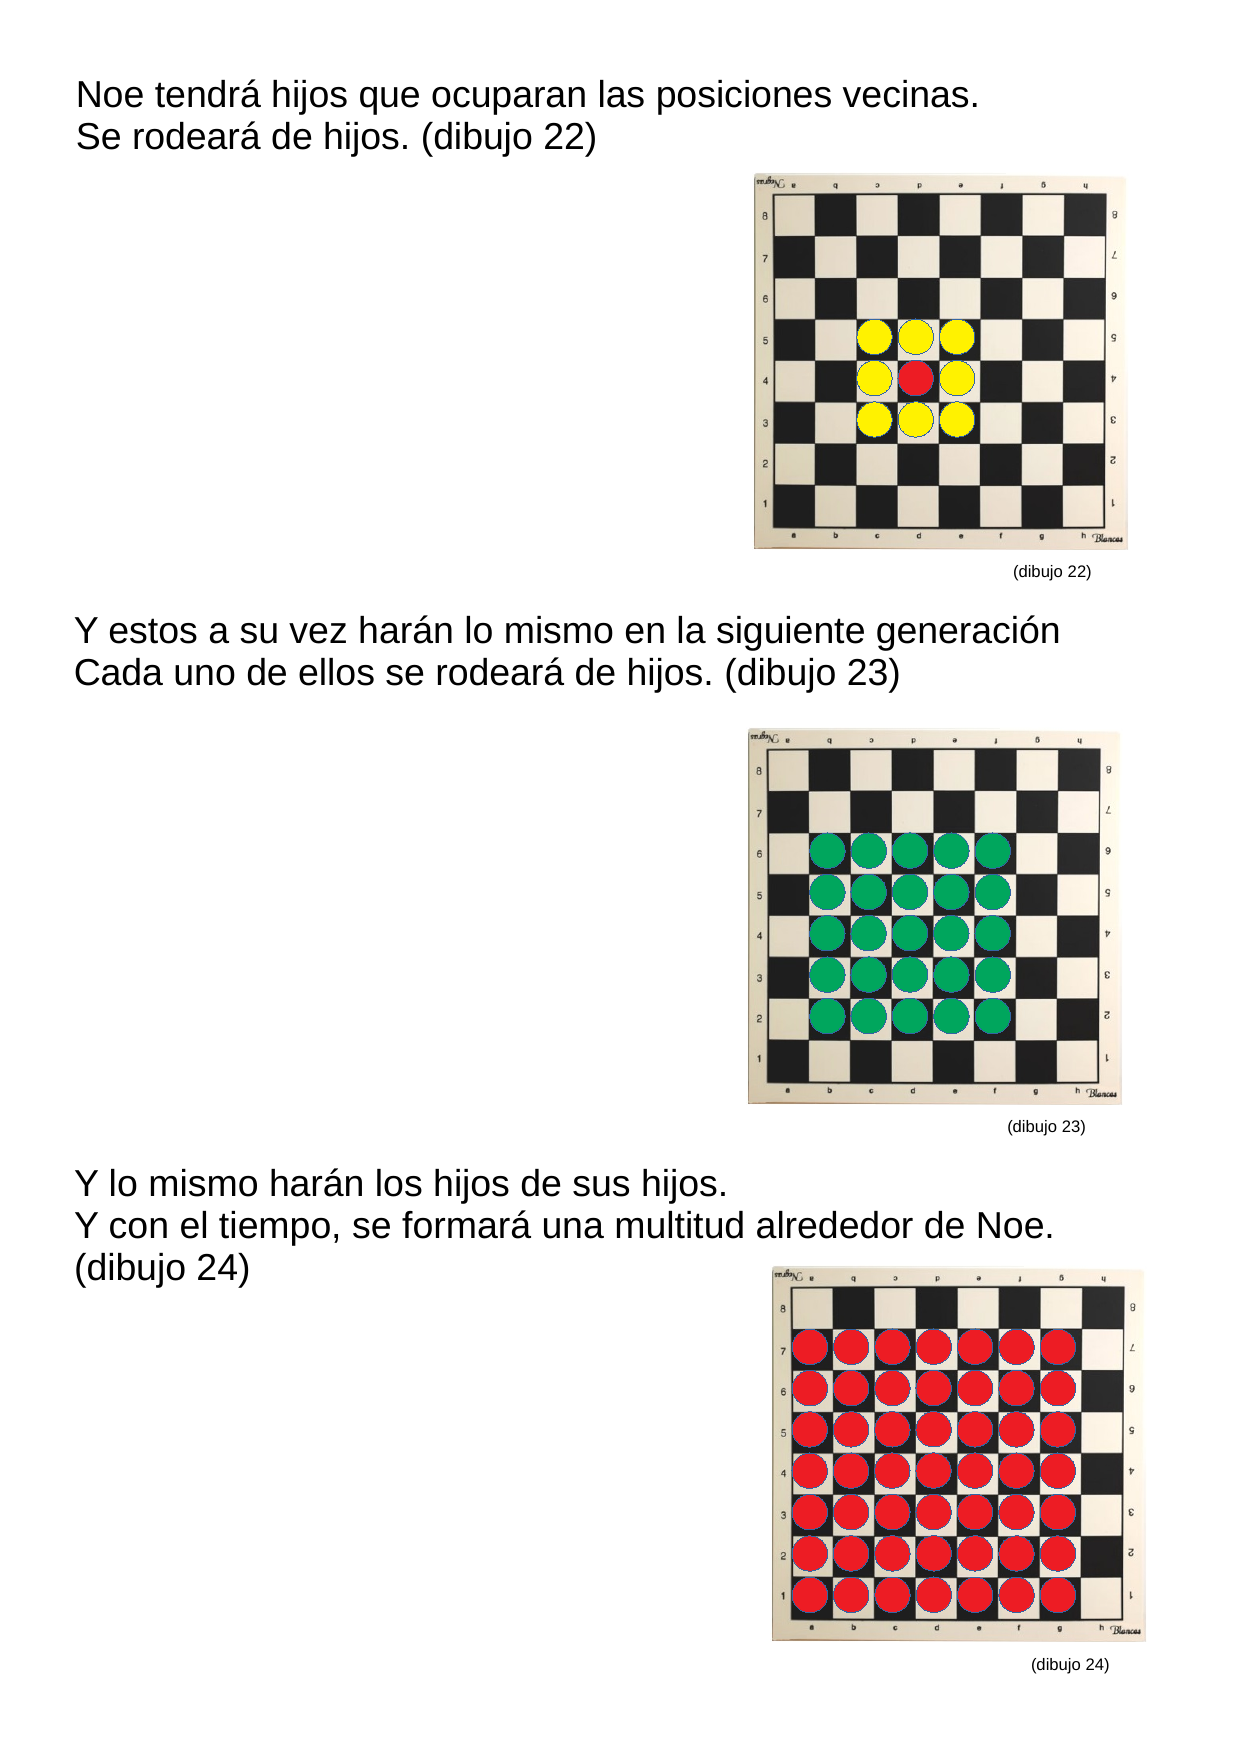

Noe tendrá hijos que ocuparan las posiciones vecinas.
Se rodeará de hijos. (dibujo 22)
(dibujo 22)
Y estos a su vez harán lo mismo en la siguiente generación
Cada uno de ellos se rodeará de hijos. (dibujo 23)
(dibujo 23)
Y lo mismo harán los hijos de sus hijos.
Y con el tiempo, se formará una multitud alrededor de Noe.
(dibujo 24)
(dibujo 24)